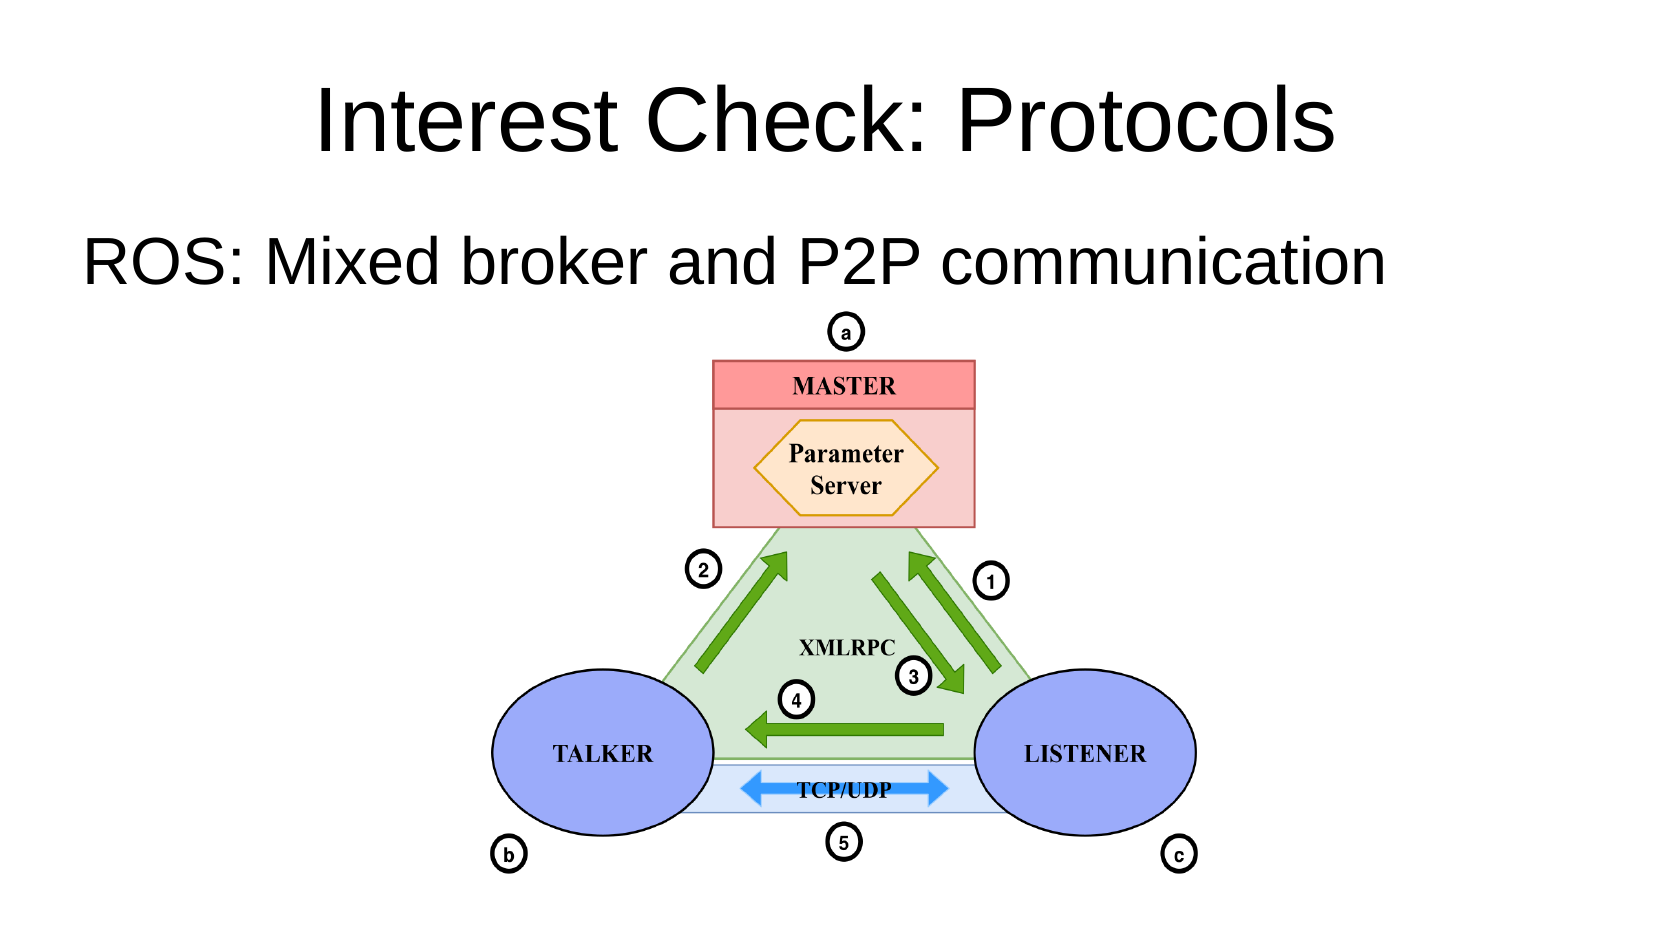

Interest Check: Protocols
ROS: Mixed broker and P2P communication